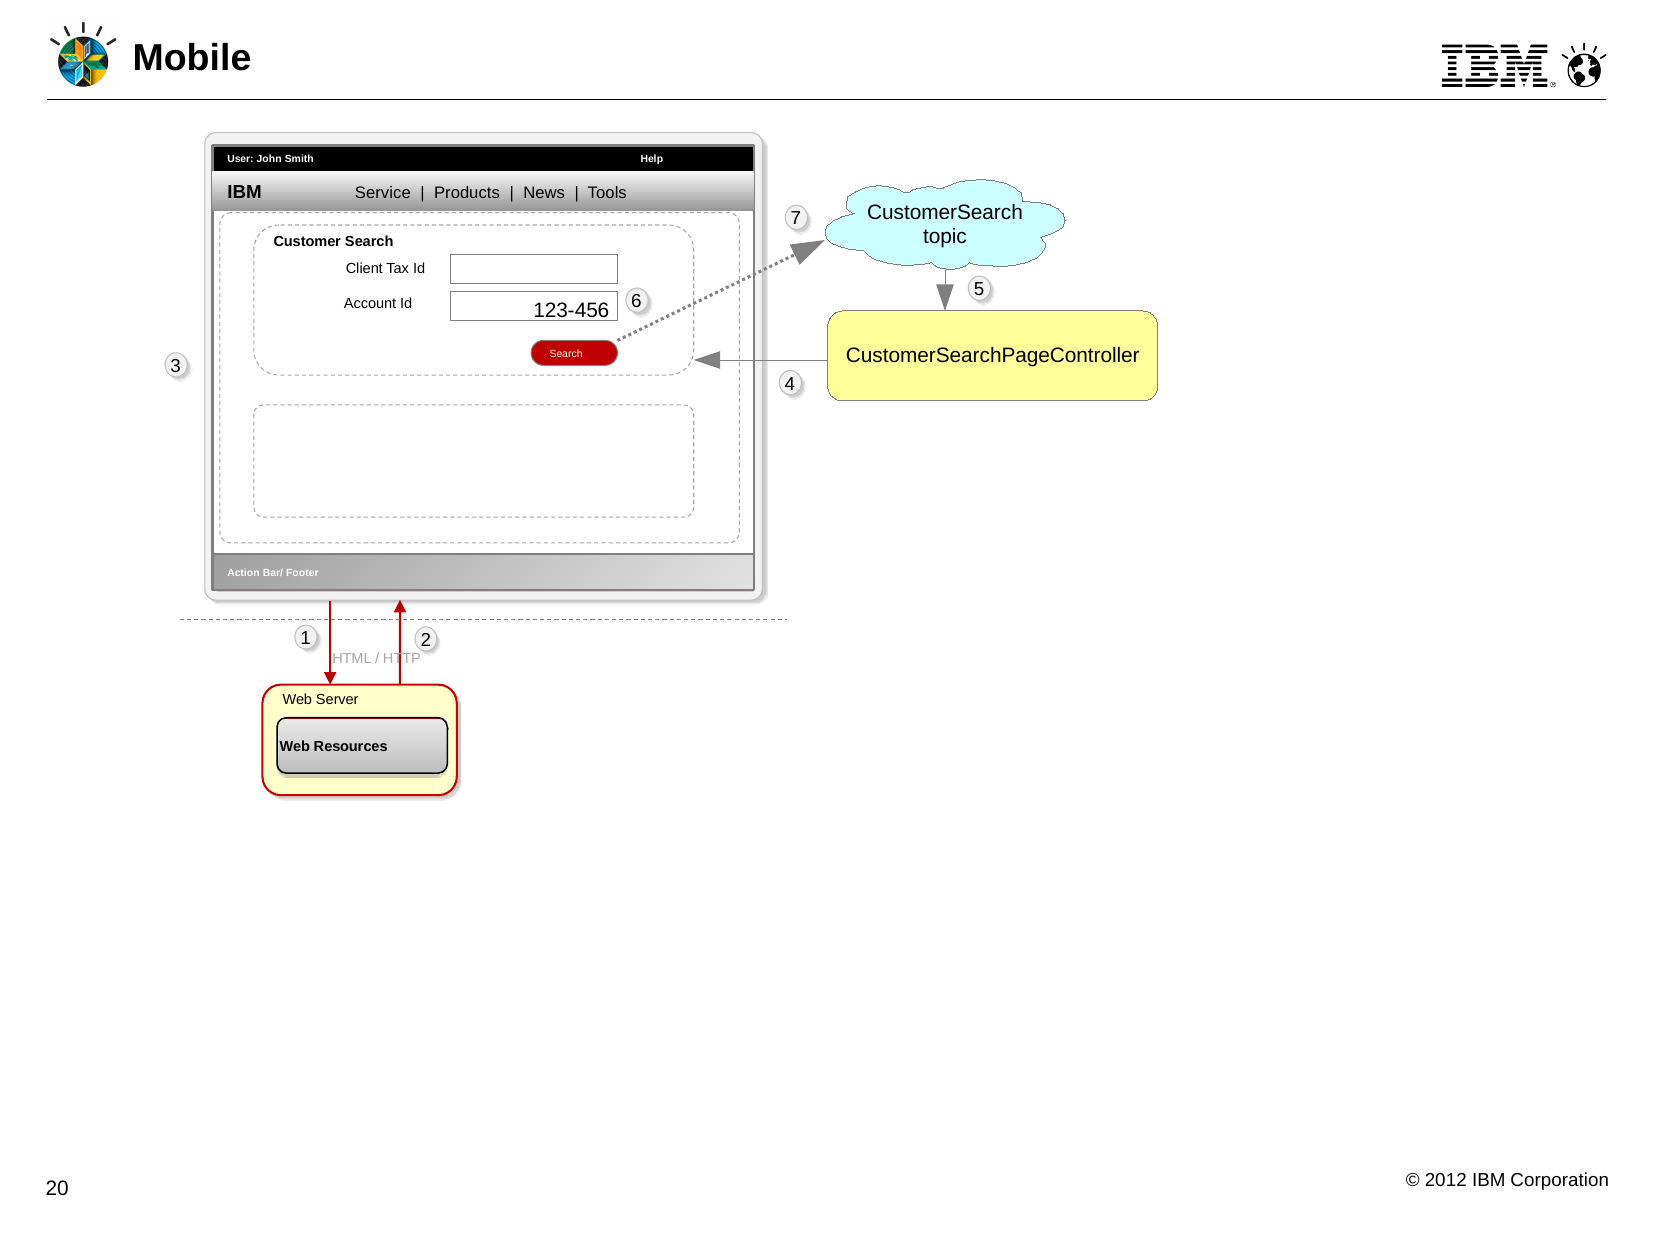

User: John Smith			 Help
IBM 	Service | Products | News | Tools
CustomerSearch
topic
7
Customer Search
Client Tax Id
5
Account Id
6
123-456
CustomerSearchPageController
Search
3
4
Action Bar/ Footer
1
2
HTML / HTTP
Web Server
Web Resources